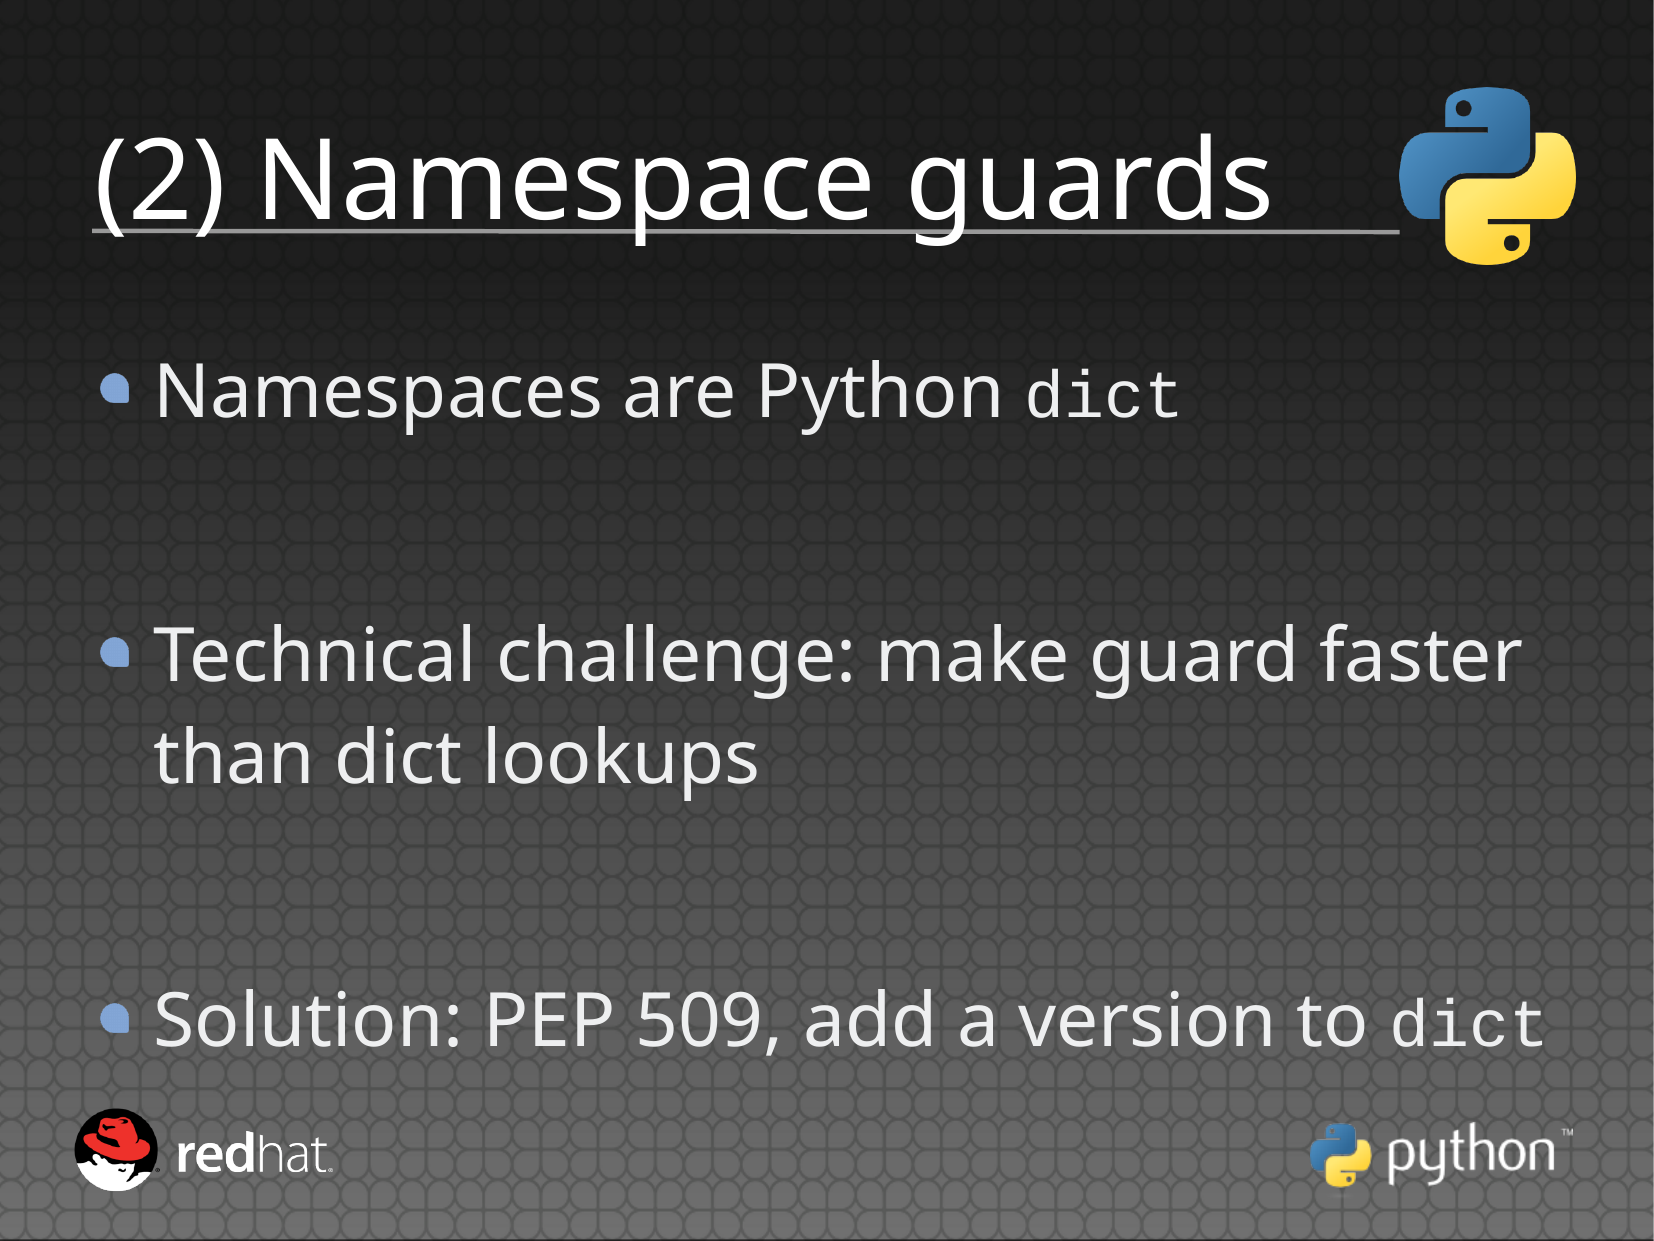

(2) Namespace guards
# Namespaces are Python dict
Technical challenge: make guard faster than dict lookups
Solution: PEP 509, add a version to dict